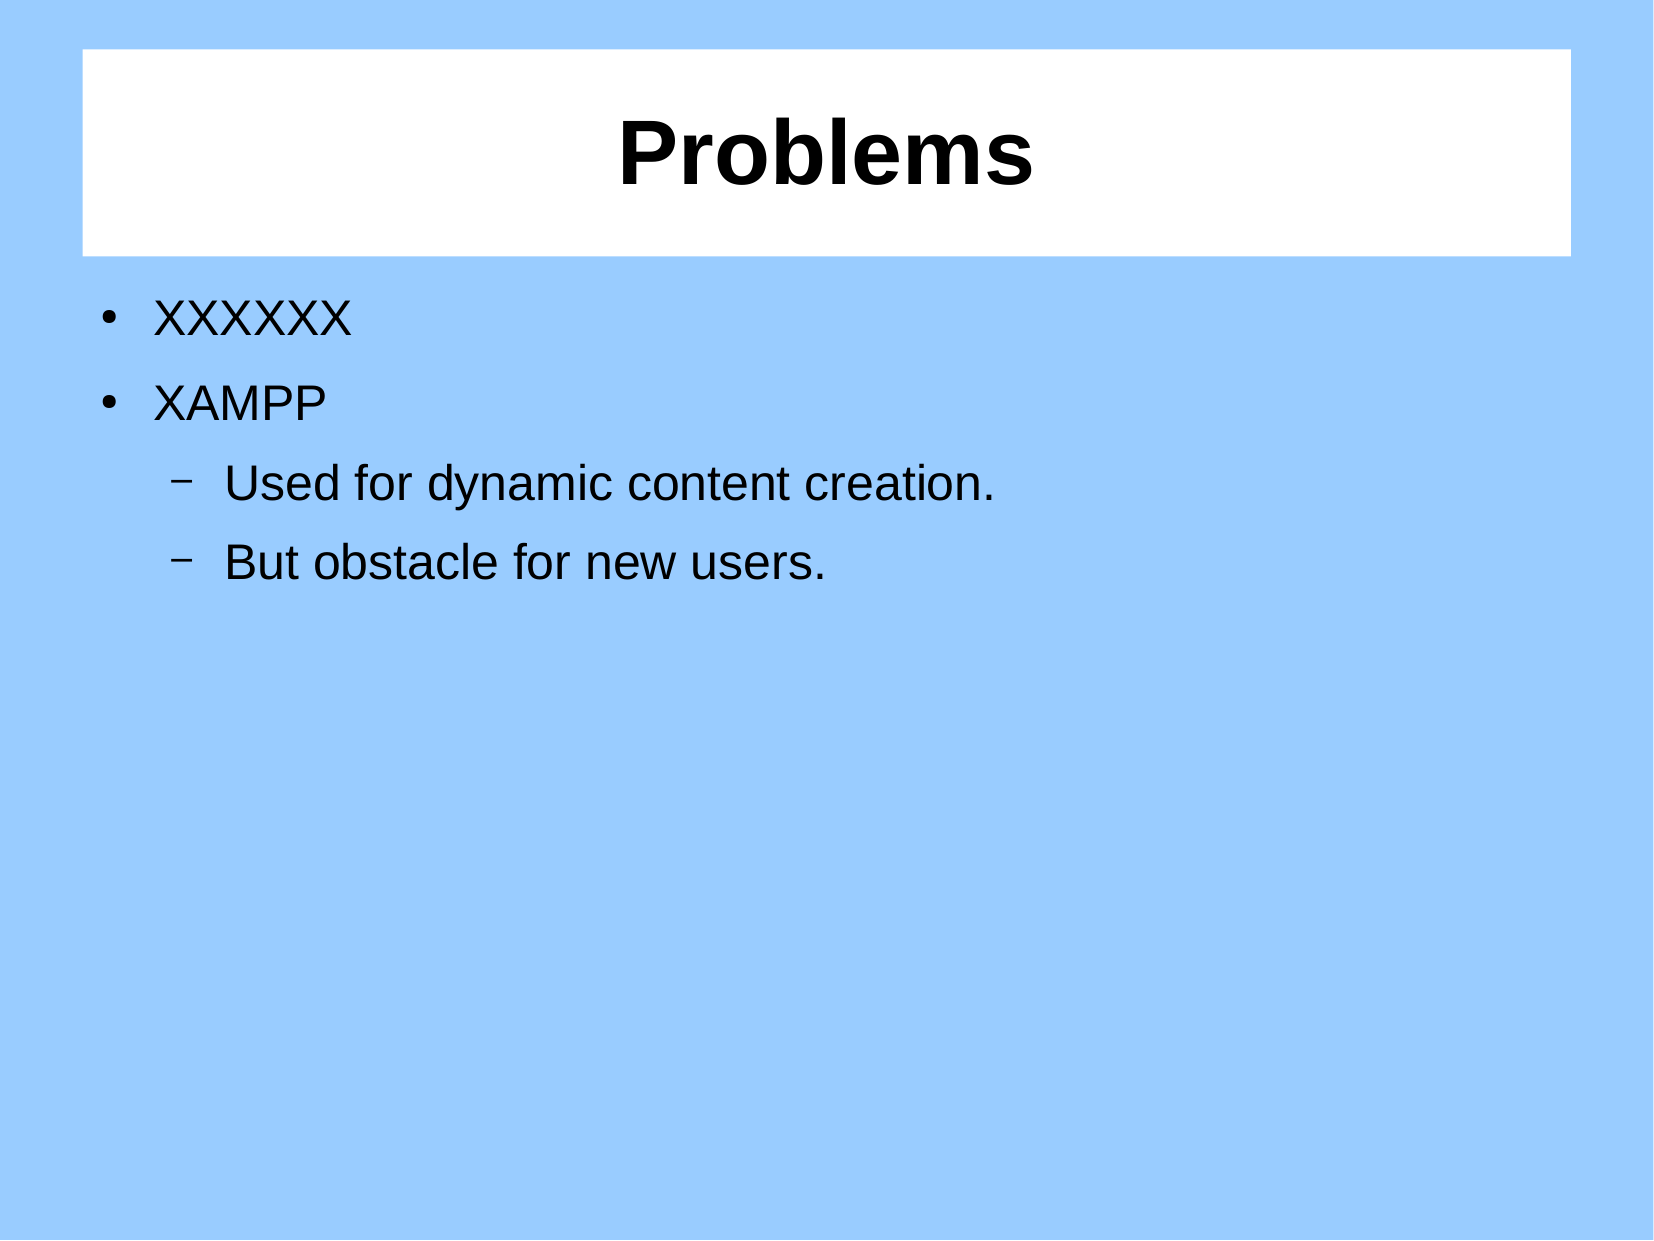

# Problems
XXXXXX
XAMPP
Used for dynamic content creation.
But obstacle for new users.